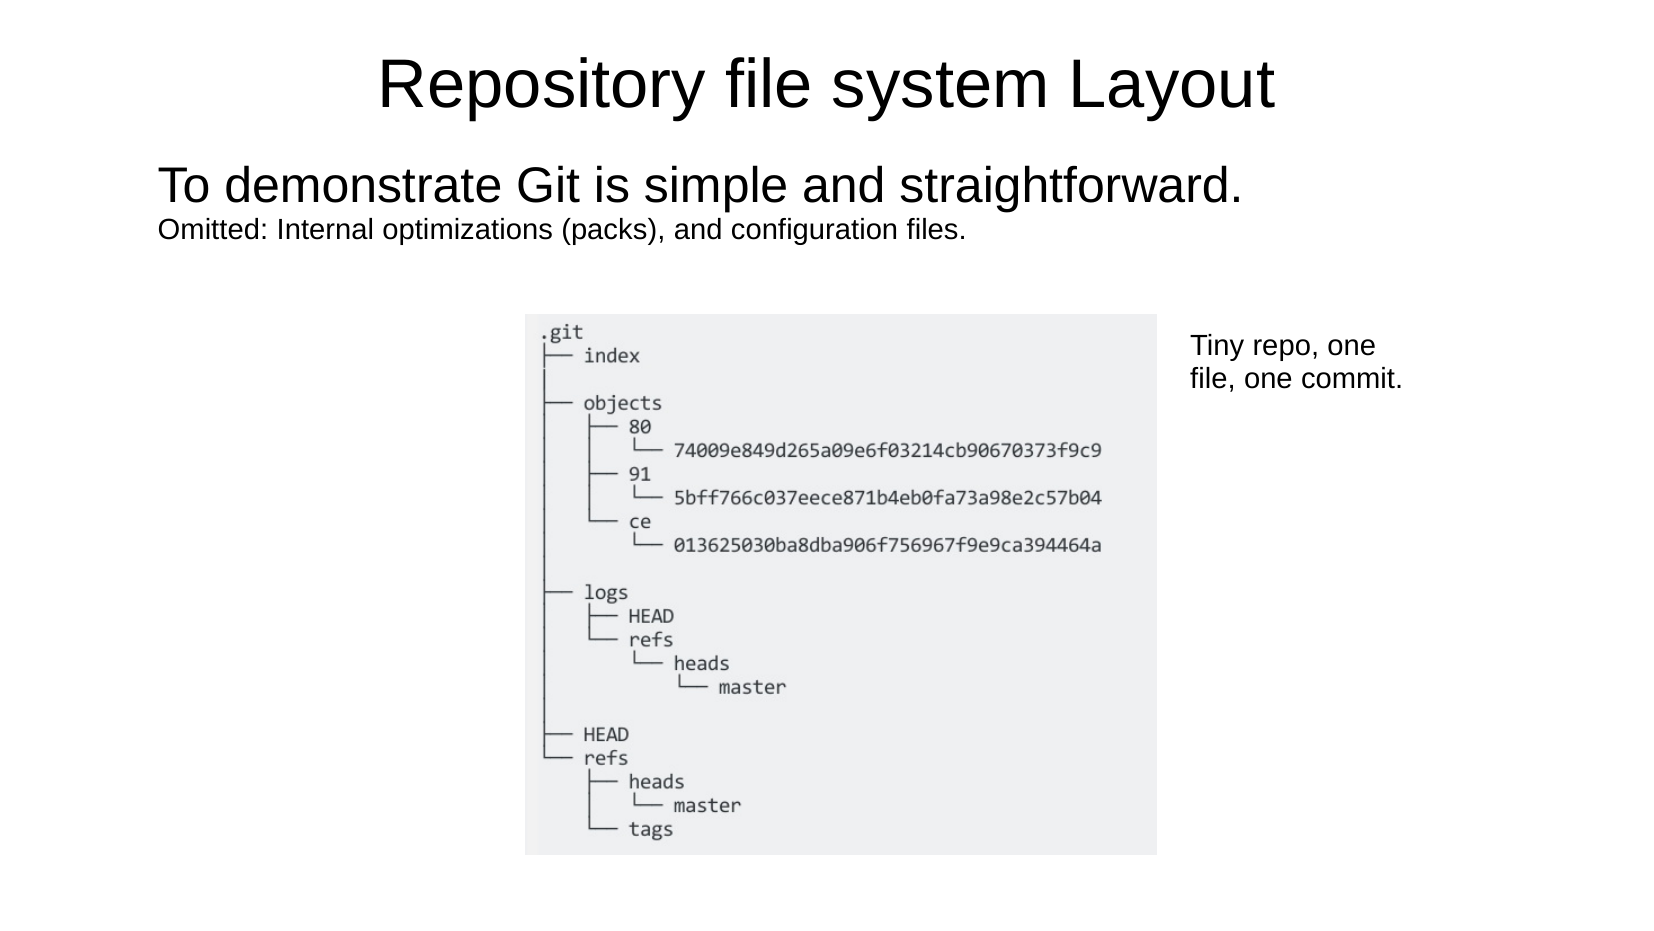

# Repository file system Layout
To demonstrate Git is simple and straightforward.
Omitted: Internal optimizations (packs), and configuration files.
Tiny repo, one file, one commit.